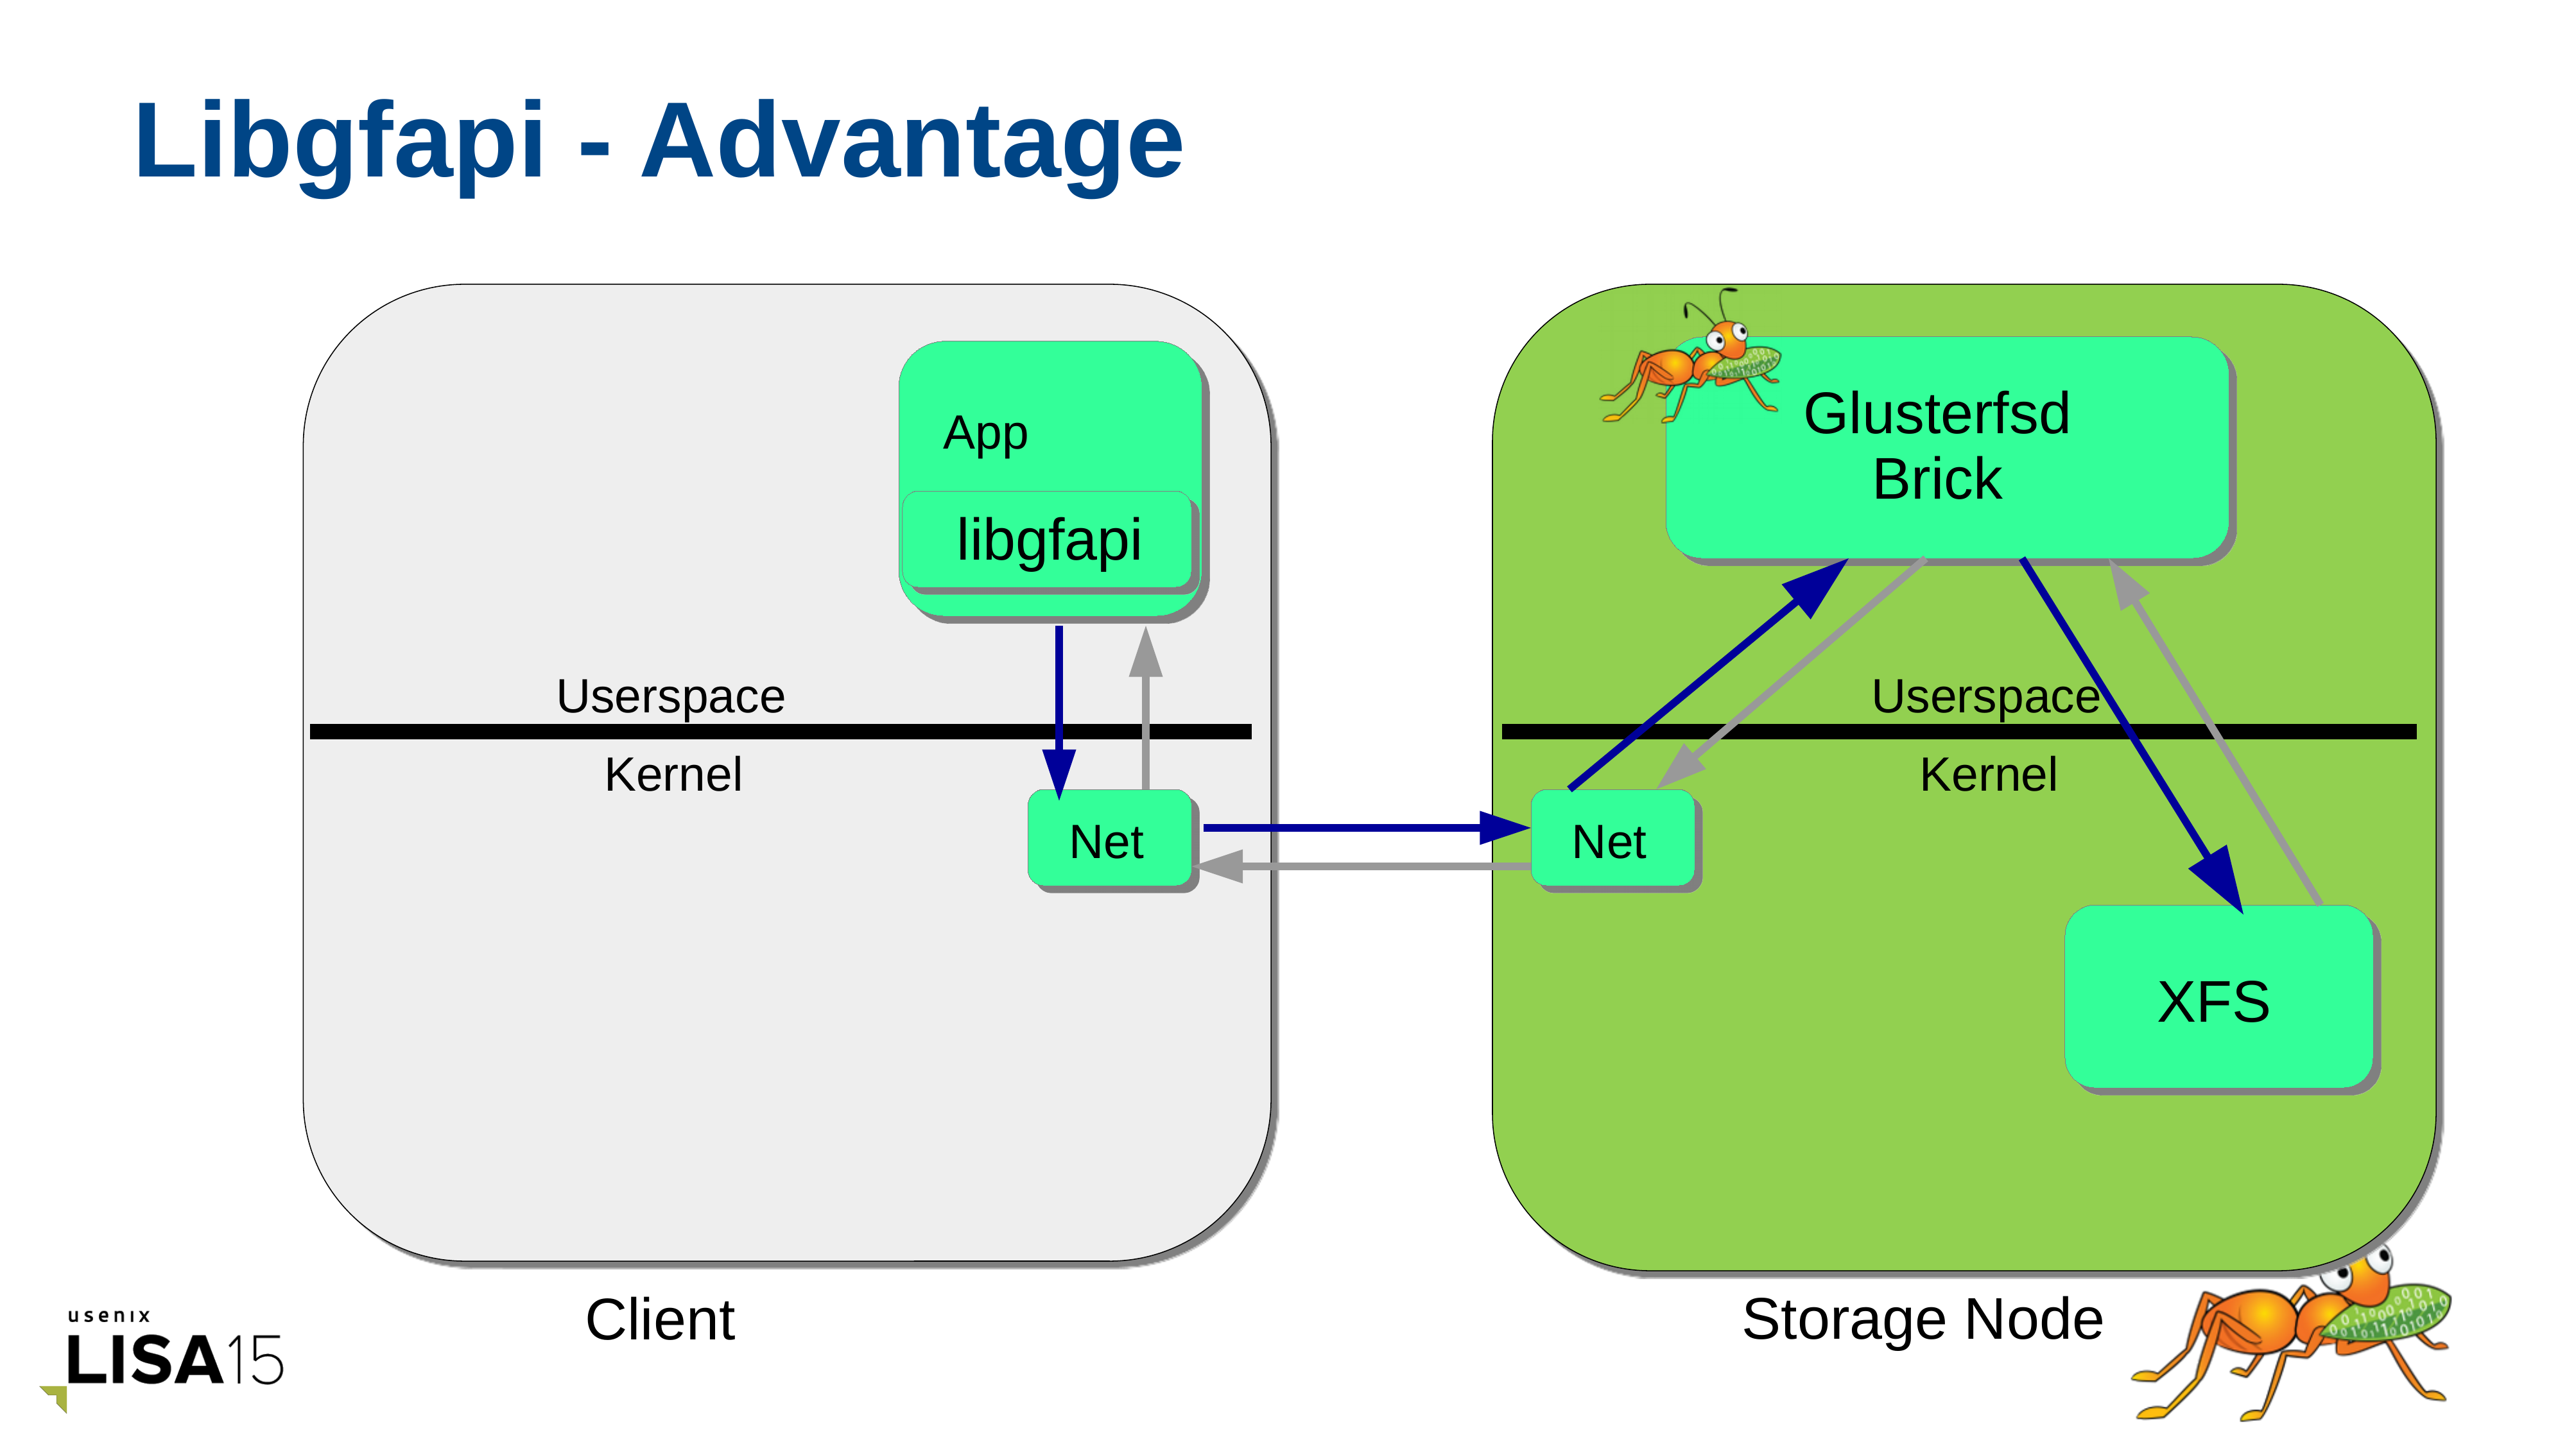

# Libgfapi - Advantage
Glusterfsd Brick
App
libgfapi
Userspace
Userspace
Kernel
Kernel
Net
Net
XFS
Storage Node
Client